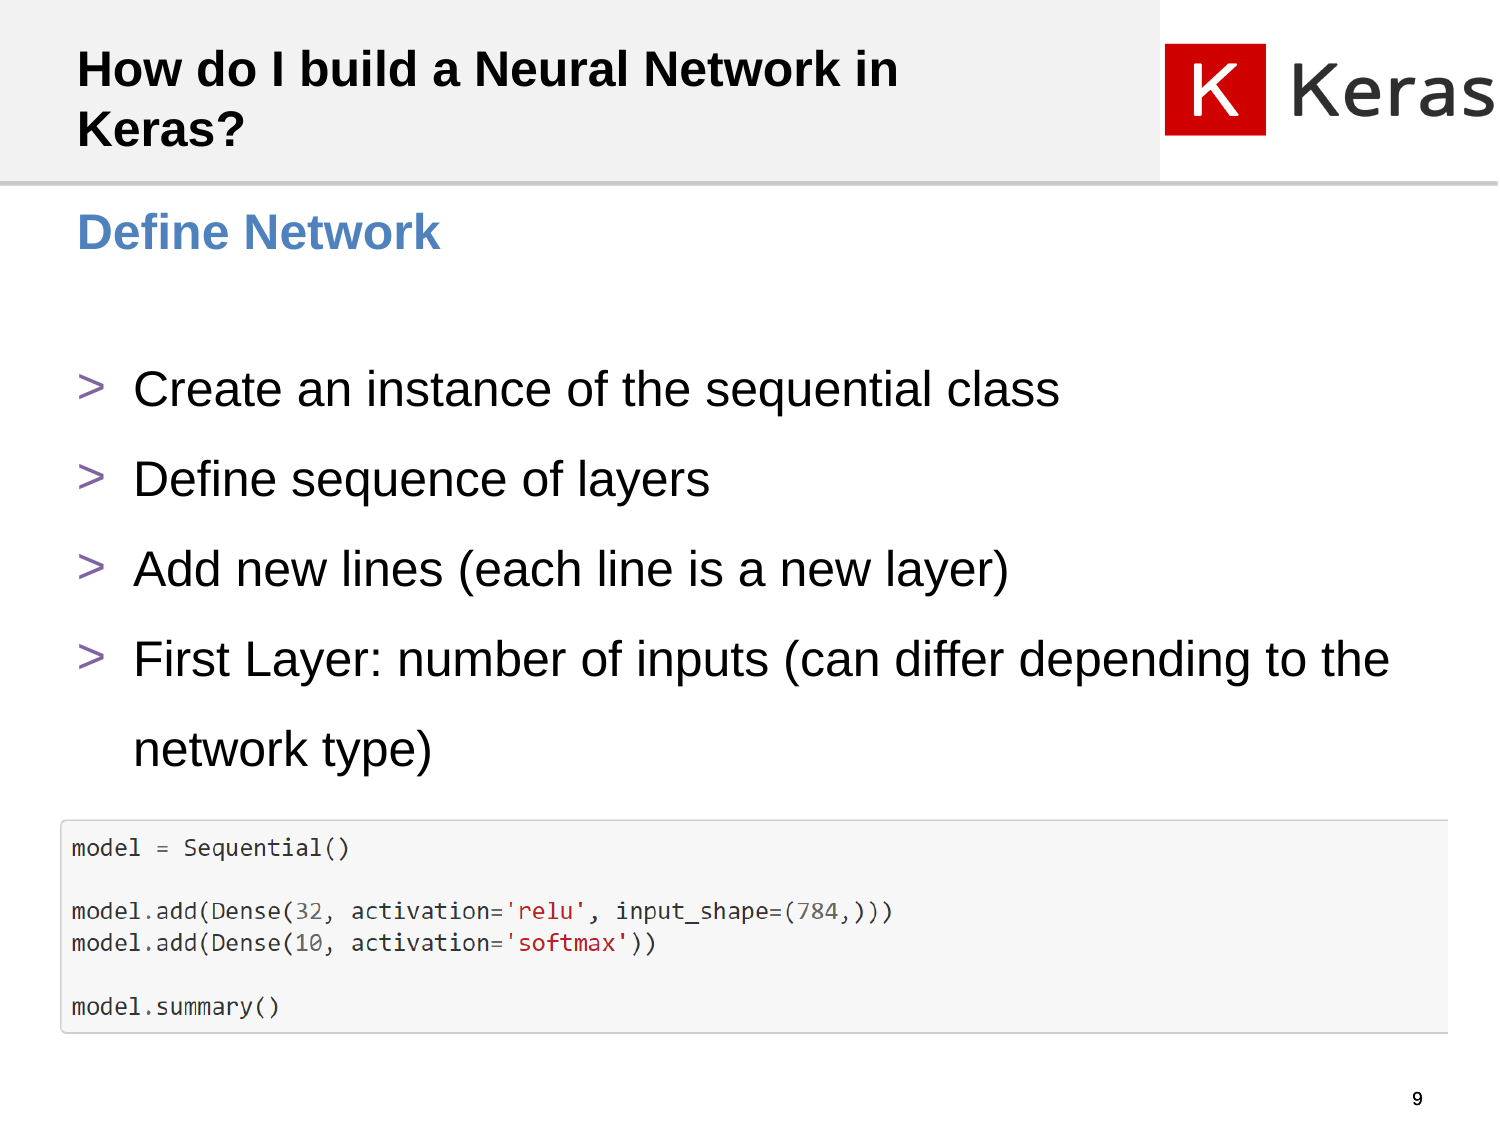

How do I build a Neural Network in Keras?
Define Network
Create an instance of the sequential class
Define sequence of layers
Add new lines (each line is a new layer)
First Layer: number of inputs (can differ depending to the network type)